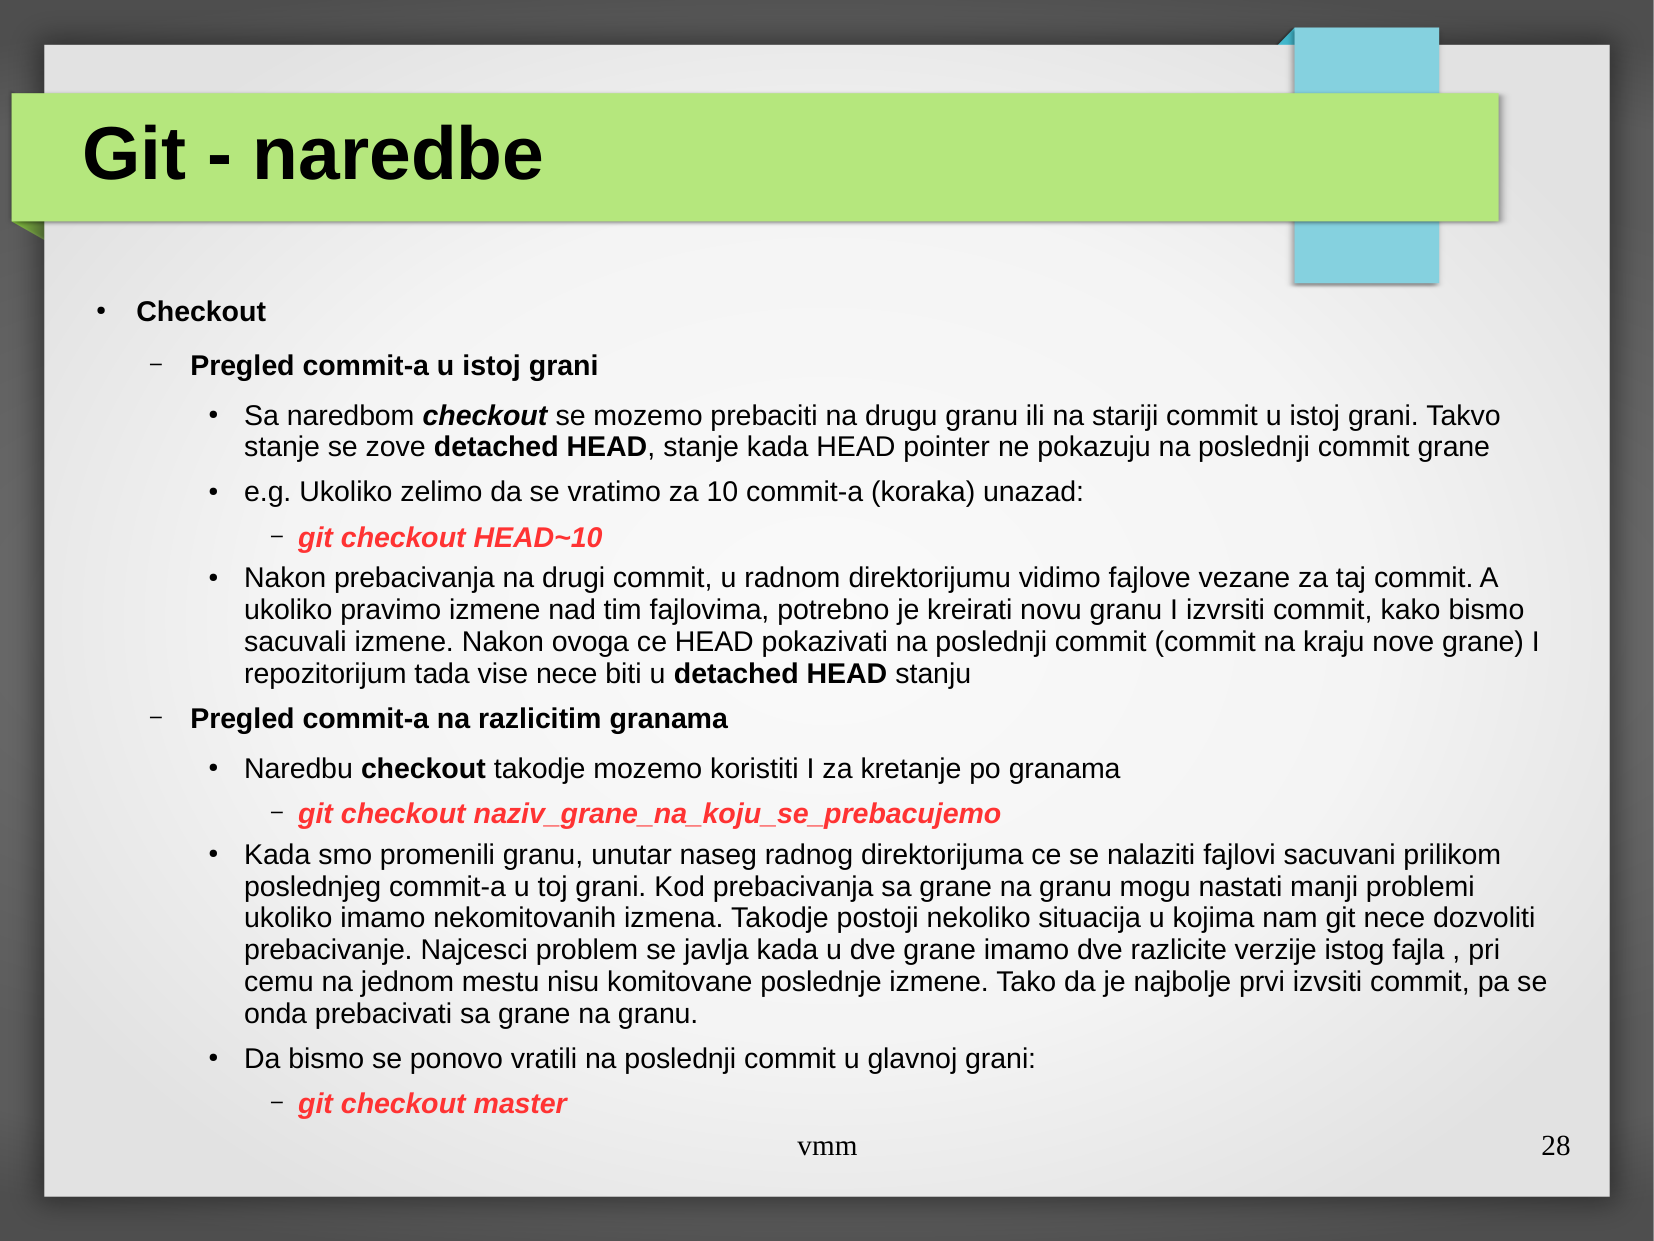

# Git - naredbe
Checkout
Pregled commit-a u istoj grani
Sa naredbom checkout se mozemo prebaciti na drugu granu ili na stariji commit u istoj grani. Takvo stanje se zove detached HEAD, stanje kada HEAD pointer ne pokazuju na poslednji commit grane
e.g. Ukoliko zelimo da se vratimo za 10 commit-a (koraka) unazad:
git checkout HEAD~10
Nakon prebacivanja na drugi commit, u radnom direktorijumu vidimo fajlove vezane za taj commit. A ukoliko pravimo izmene nad tim fajlovima, potrebno je kreirati novu granu I izvrsiti commit, kako bismo sacuvali izmene. Nakon ovoga ce HEAD pokazivati na poslednji commit (commit na kraju nove grane) I repozitorijum tada vise nece biti u detached HEAD stanju
Pregled commit-a na razlicitim granama
Naredbu checkout takodje mozemo koristiti I za kretanje po granama
git checkout naziv_grane_na_koju_se_prebacujemo
Kada smo promenili granu, unutar naseg radnog direktorijuma ce se nalaziti fajlovi sacuvani prilikom poslednjeg commit-a u toj grani. Kod prebacivanja sa grane na granu mogu nastati manji problemi ukoliko imamo nekomitovanih izmena. Takodje postoji nekoliko situacija u kojima nam git nece dozvoliti prebacivanje. Najcesci problem se javlja kada u dve grane imamo dve razlicite verzije istog fajla , pri cemu na jednom mestu nisu komitovane poslednje izmene. Tako da je najbolje prvi izvsiti commit, pa se onda prebacivati sa grane na granu.
Da bismo se ponovo vratili na poslednji commit u glavnoj grani:
git checkout master
vmm
28